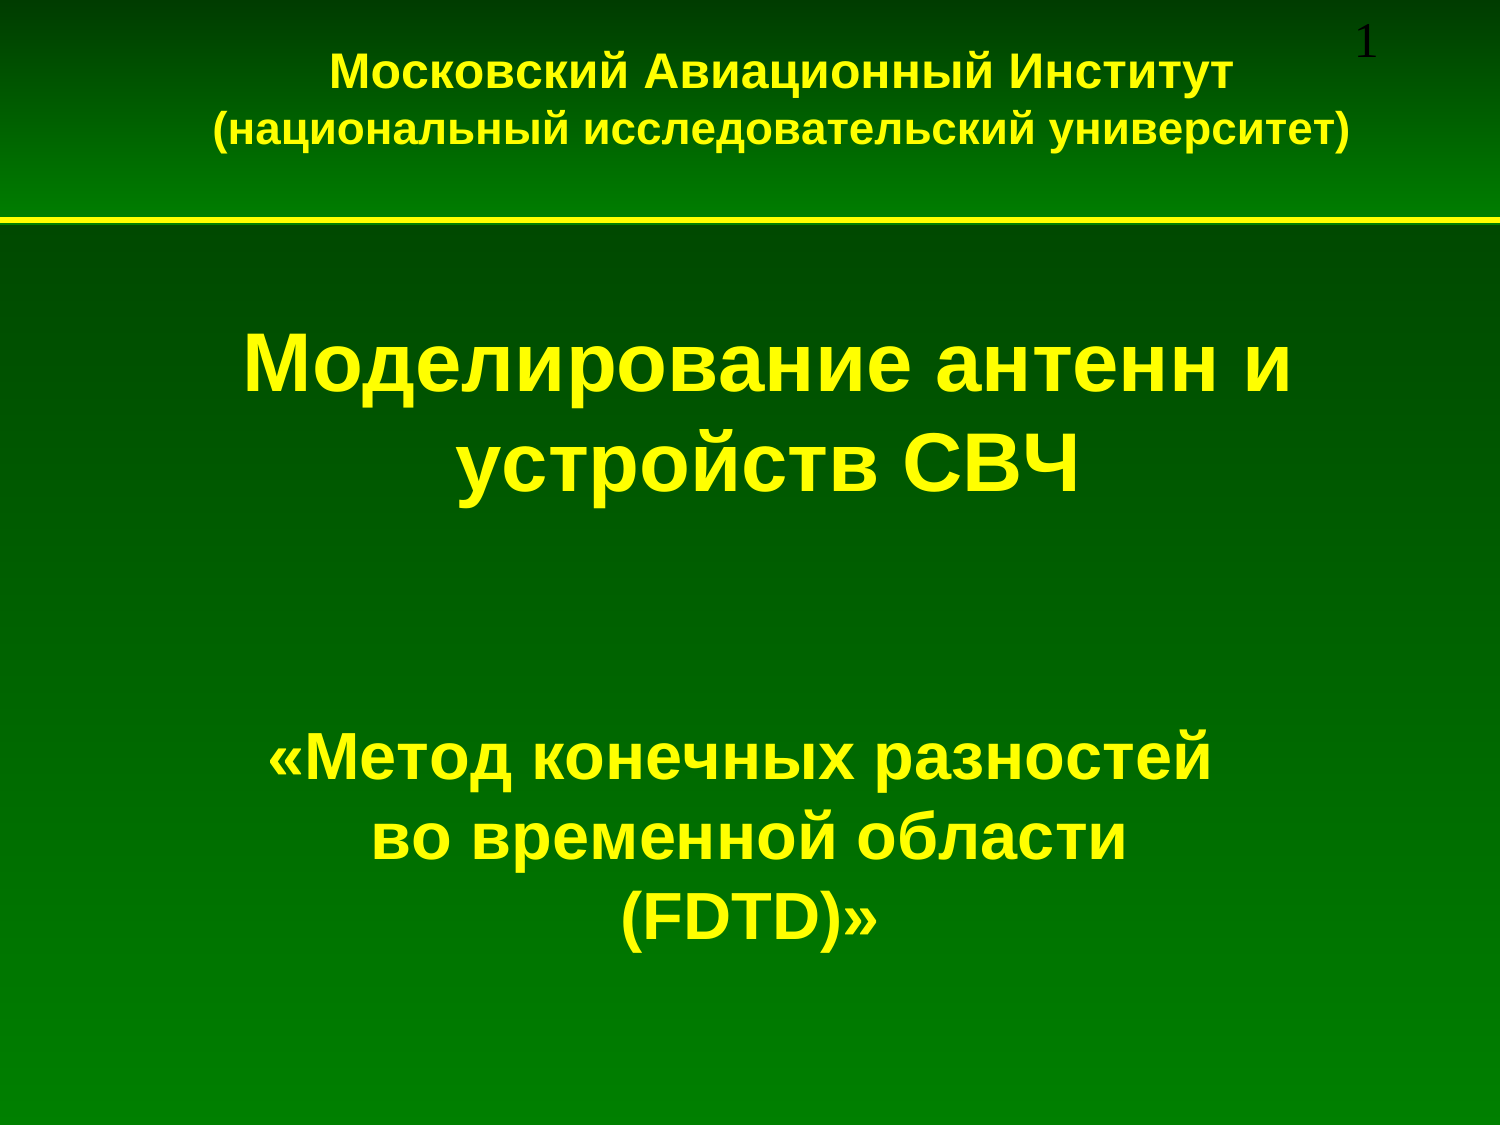

Московский Авиационный Институт
(национальный исследовательский университет)
Моделирование антенн и устройств СВЧ
«Метод конечных разностей
во временной области
(FDTD)»